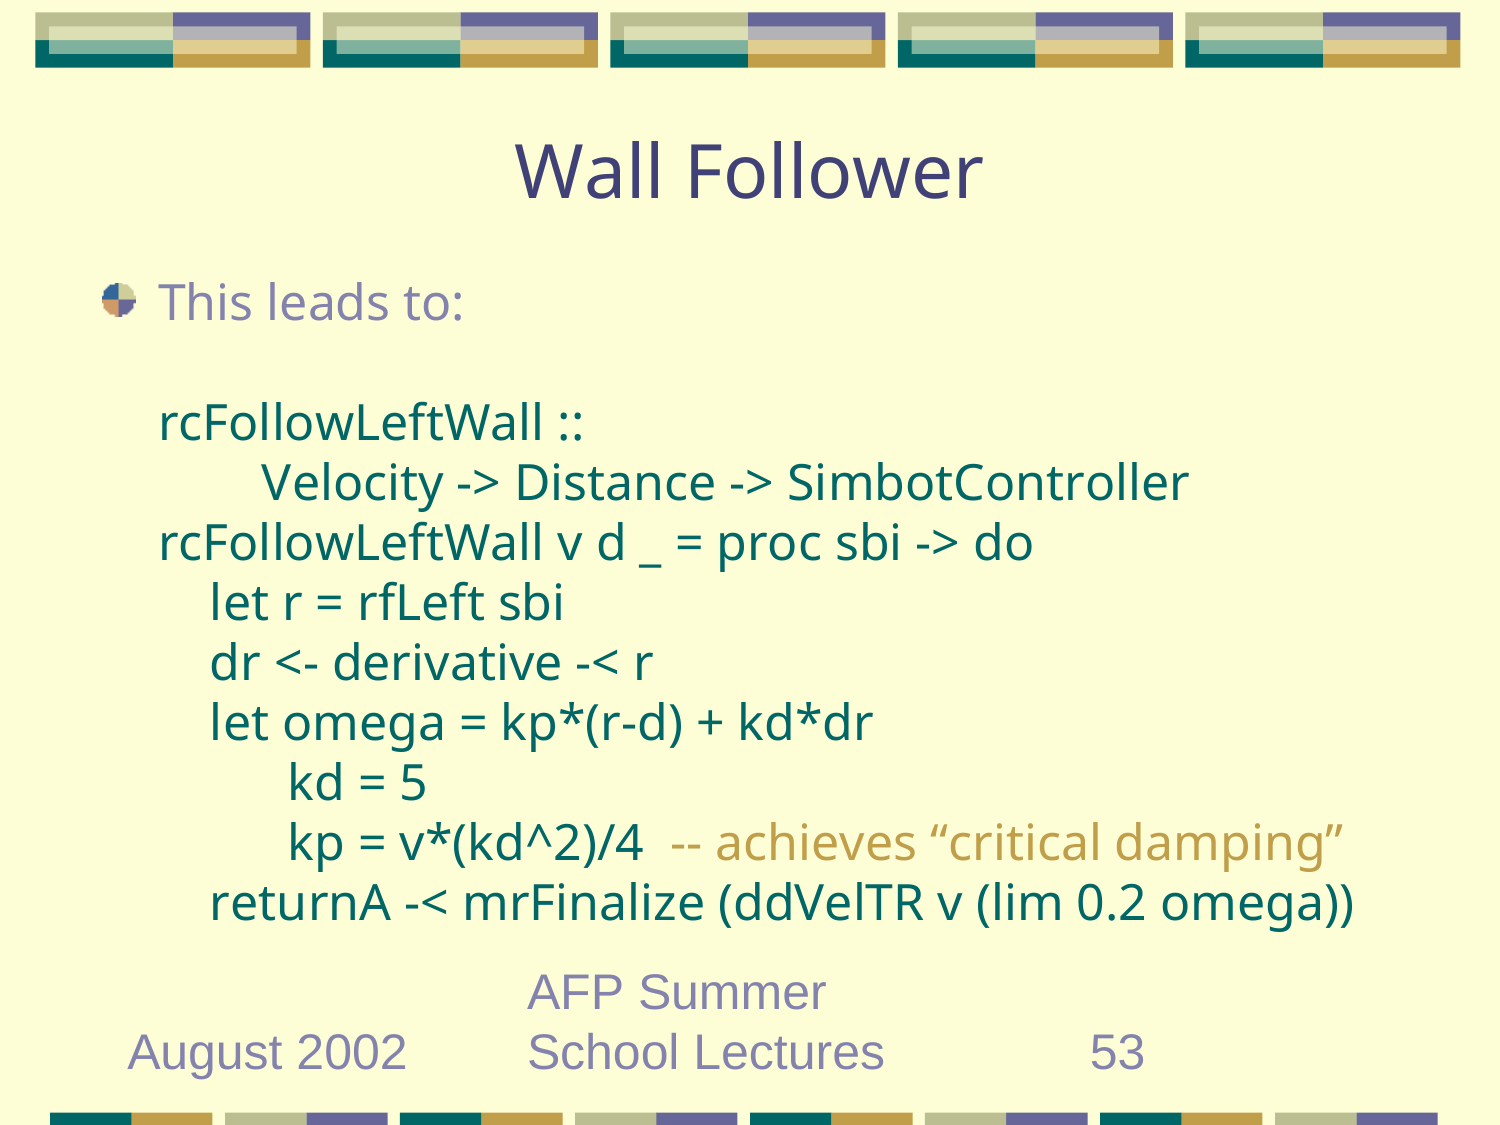

# Wall Follower
This leads to:
rcFollowLeftWall ::
 Velocity -> Distance -> SimbotController
rcFollowLeftWall v d _ = proc sbi -> do
 let r = rfLeft sbi
 dr <- derivative -< r
 let omega = kp*(r-d) + kd*dr
 kd = 5
 kp = v*(kd^2)/4 -- achieves “critical damping”
 returnA -< mrFinalize (ddVelTR v (lim 0.2 omega))‏
August 2002
53